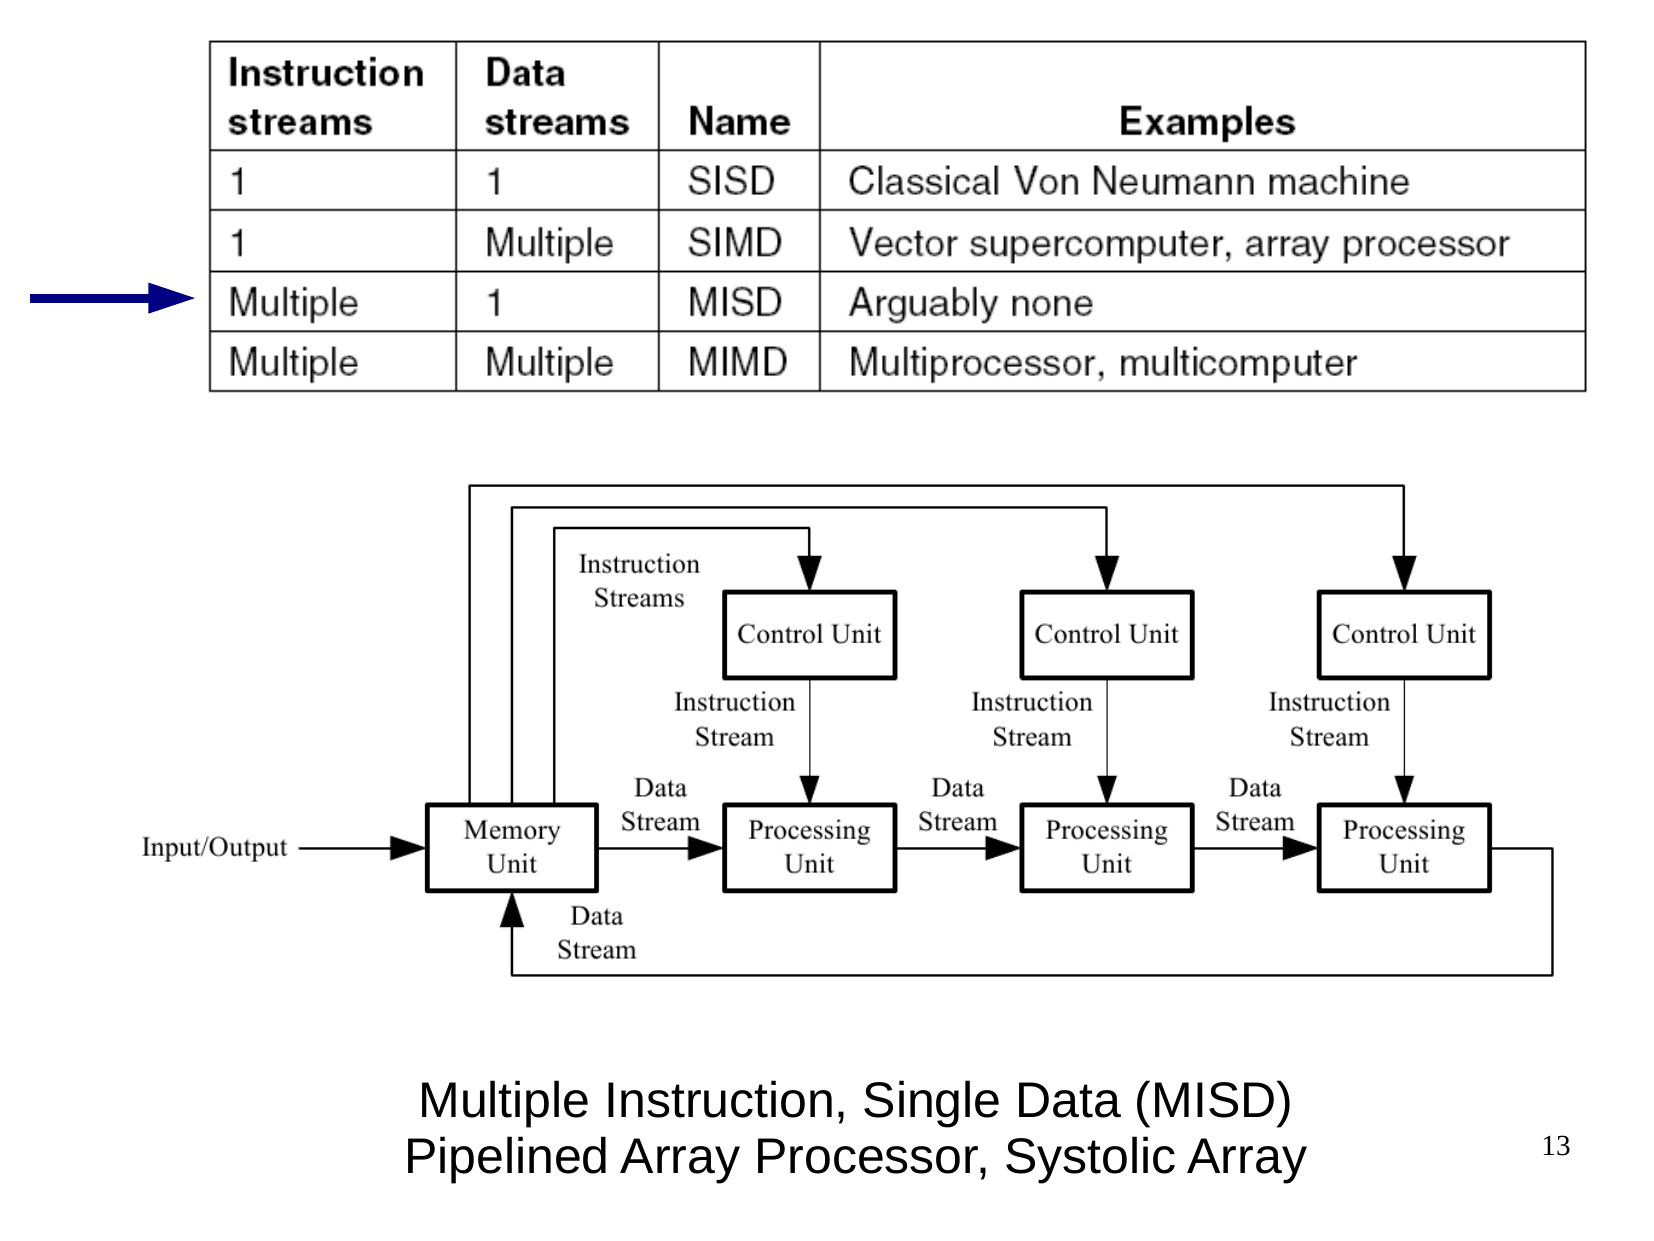

Multiple Instruction, Single Data (MISD)
Pipelined Array Processor, Systolic Array
13